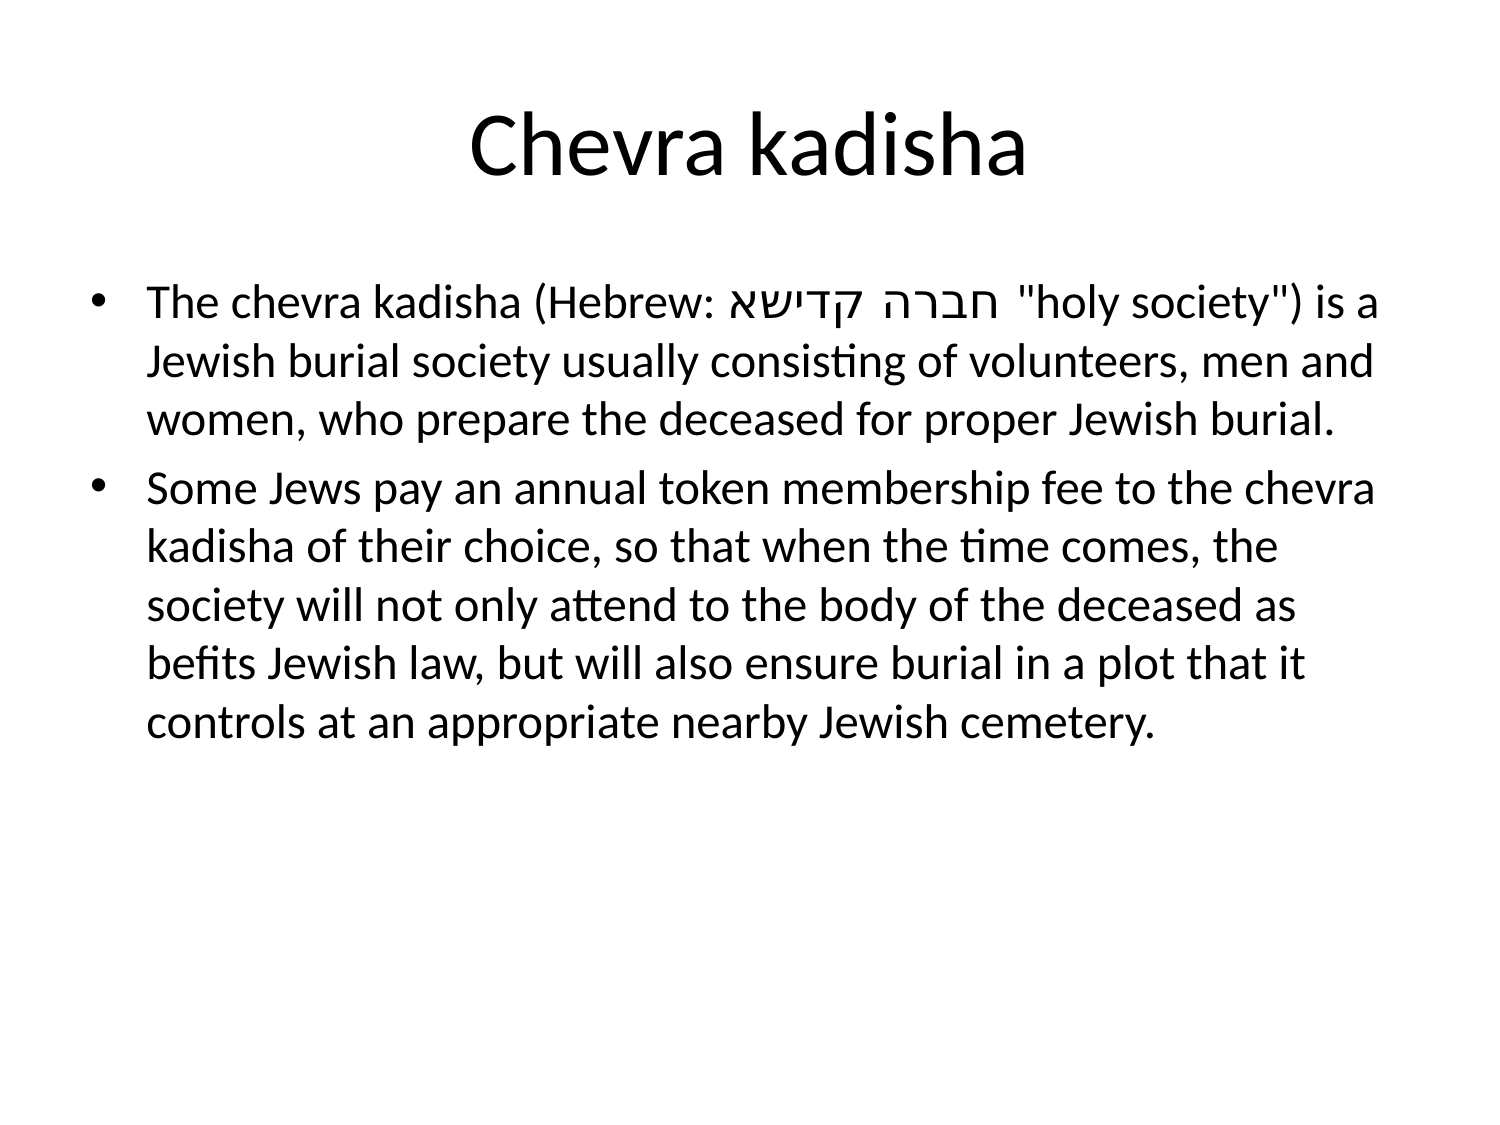

# Chevra kadisha
The chevra kadisha (Hebrew: חברה קדישא "holy society") is a Jewish burial society usually consisting of volunteers, men and women, who prepare the deceased for proper Jewish burial.
Some Jews pay an annual token membership fee to the chevra kadisha of their choice, so that when the time comes, the society will not only attend to the body of the deceased as befits Jewish law, but will also ensure burial in a plot that it controls at an appropriate nearby Jewish cemetery.